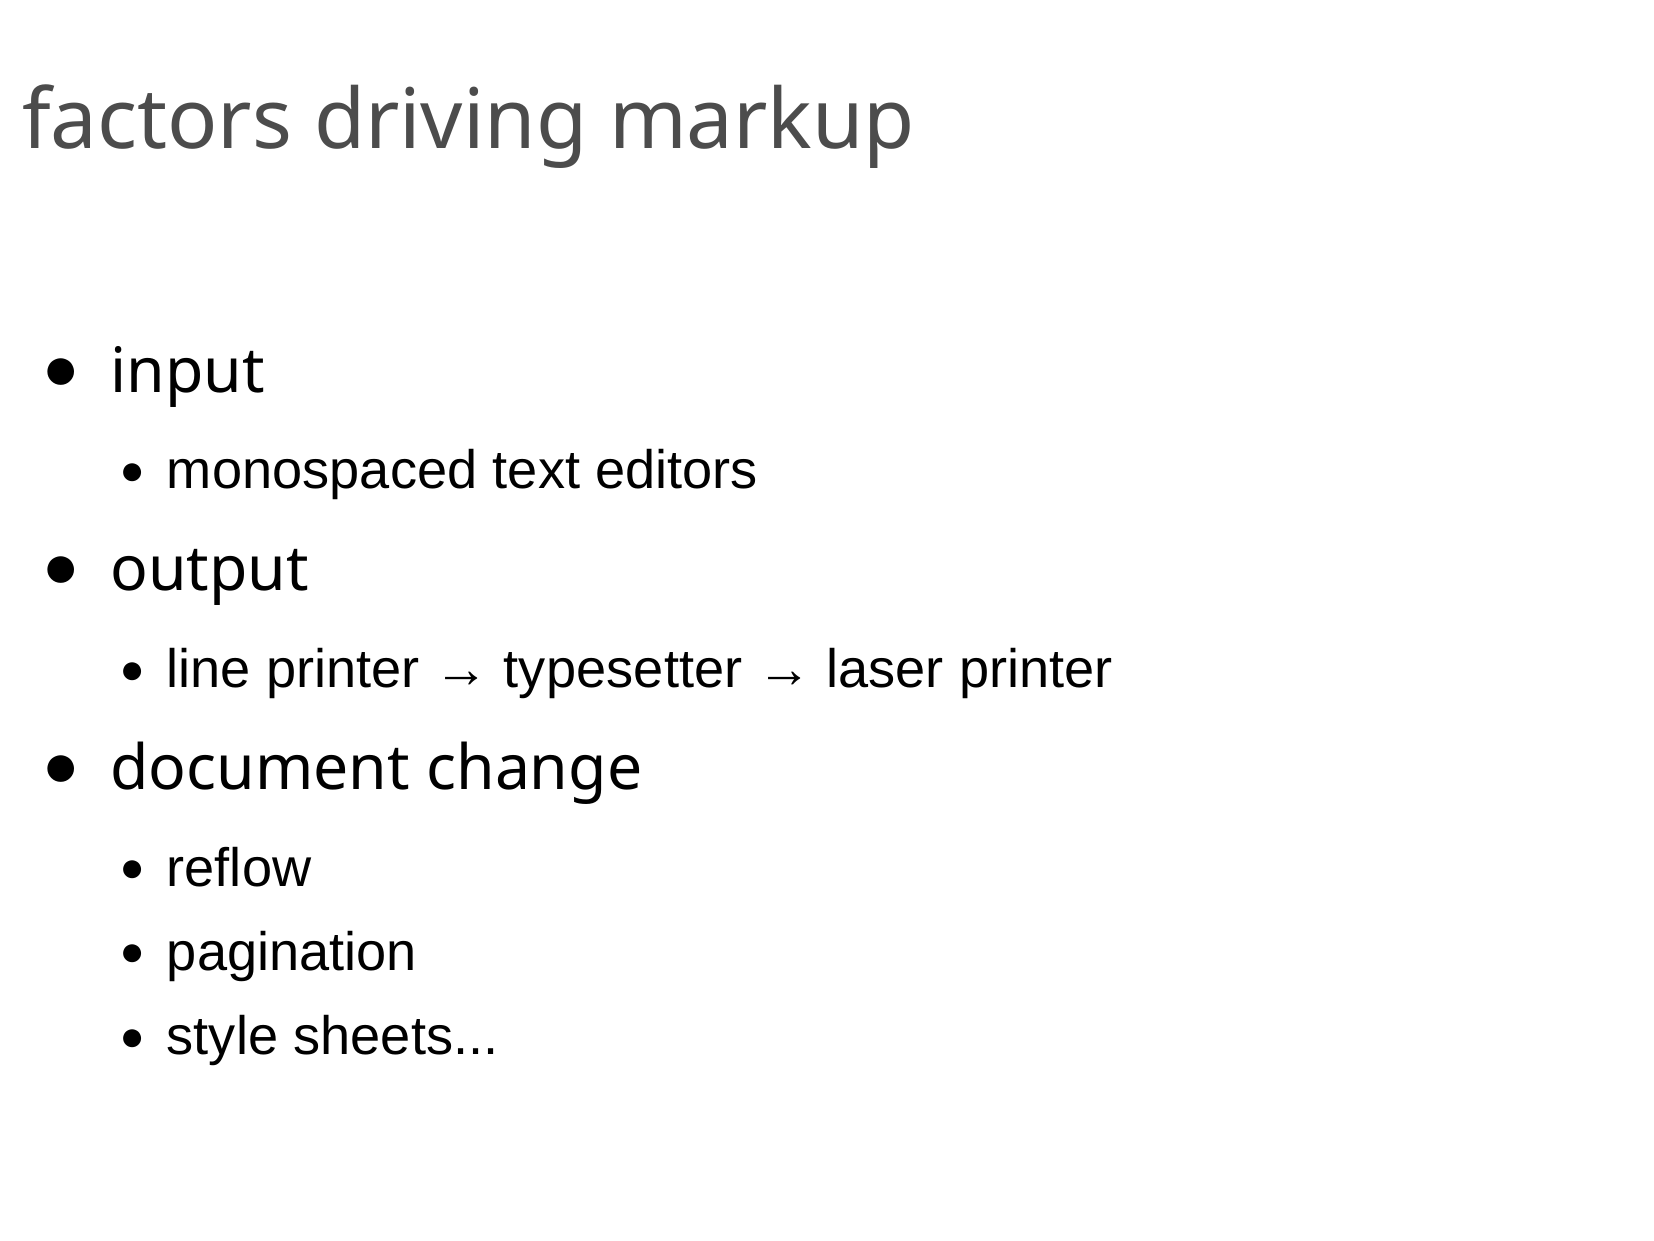

# factors driving markup
input
monospaced text editors
output
line printer → typesetter → laser printer
document change
reflow
pagination
style sheets...